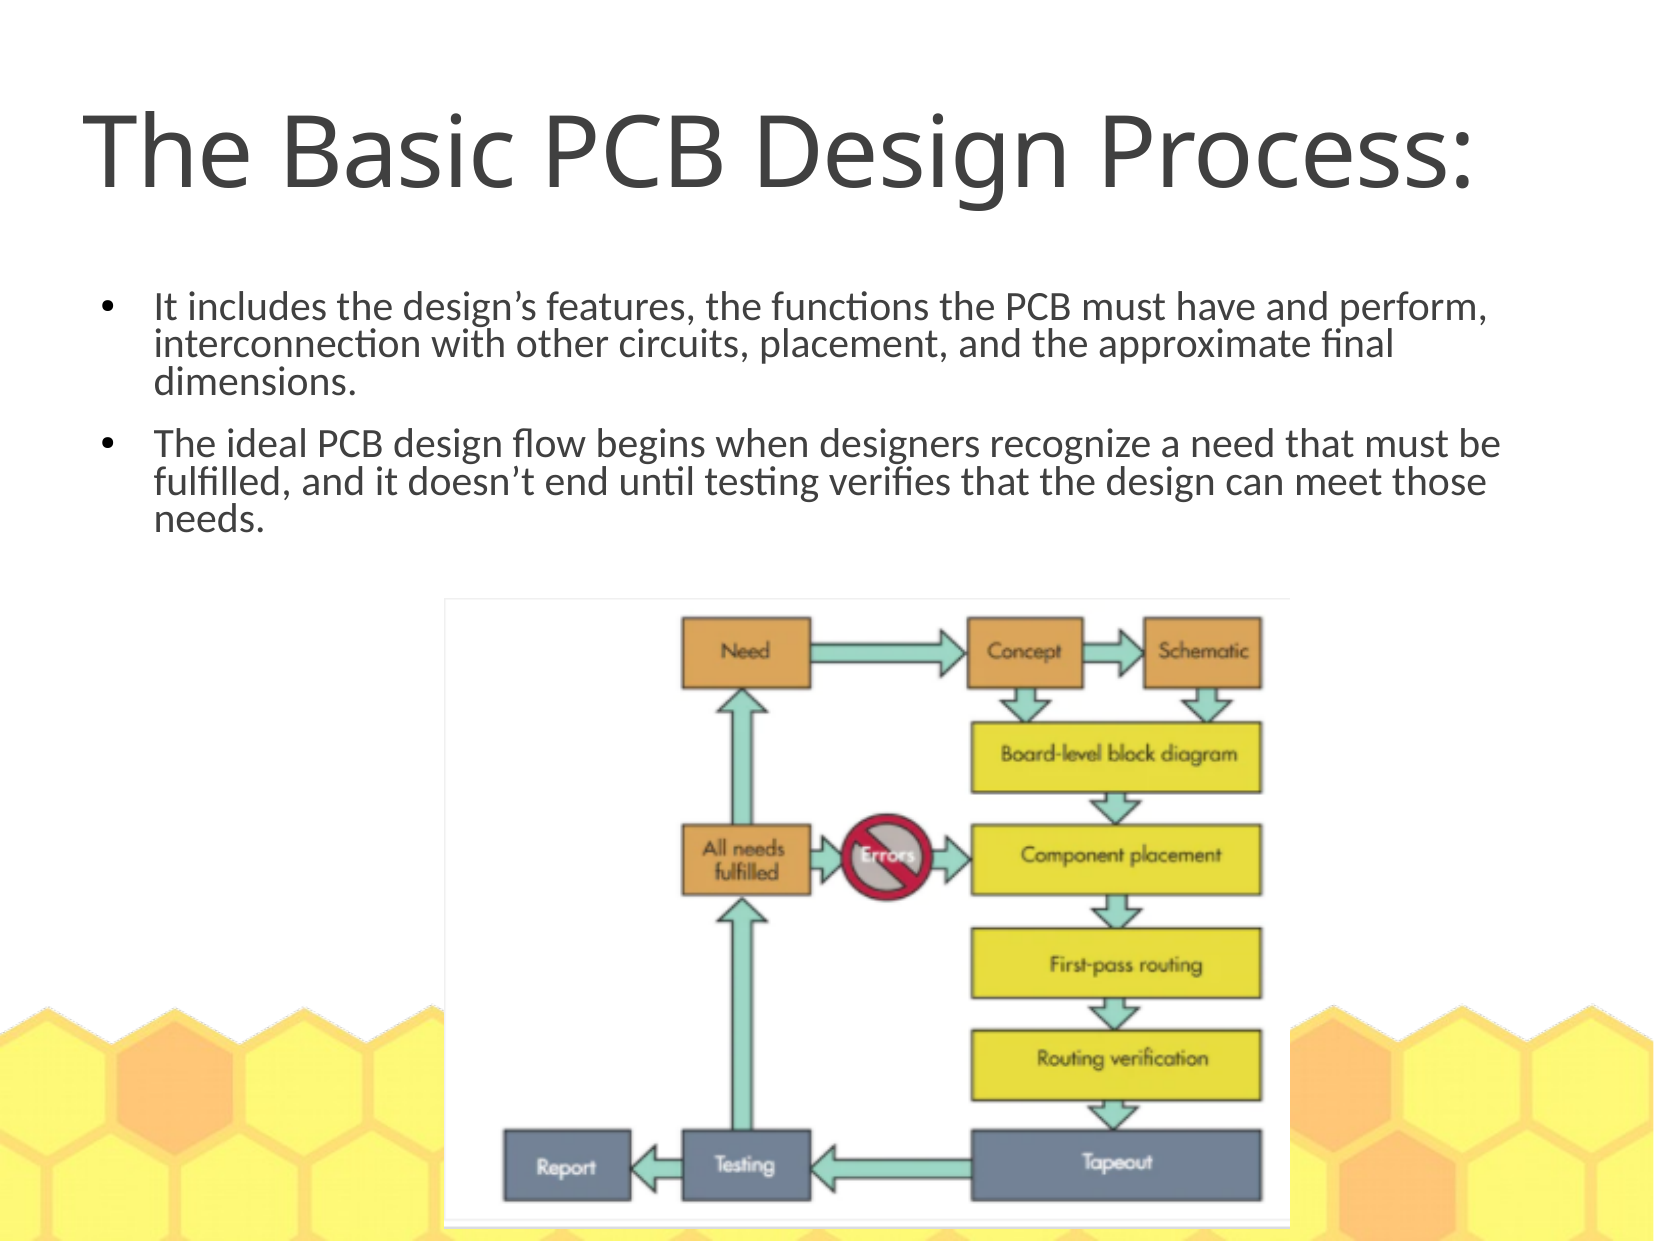

# The Basic PCB Design Process:
It includes the design’s features, the functions the PCB must have and perform, interconnection with other circuits, placement, and the approximate final dimensions.
The ideal PCB design flow begins when designers recognize a need that must be fulfilled, and it doesn’t end until testing verifies that the design can meet those needs.